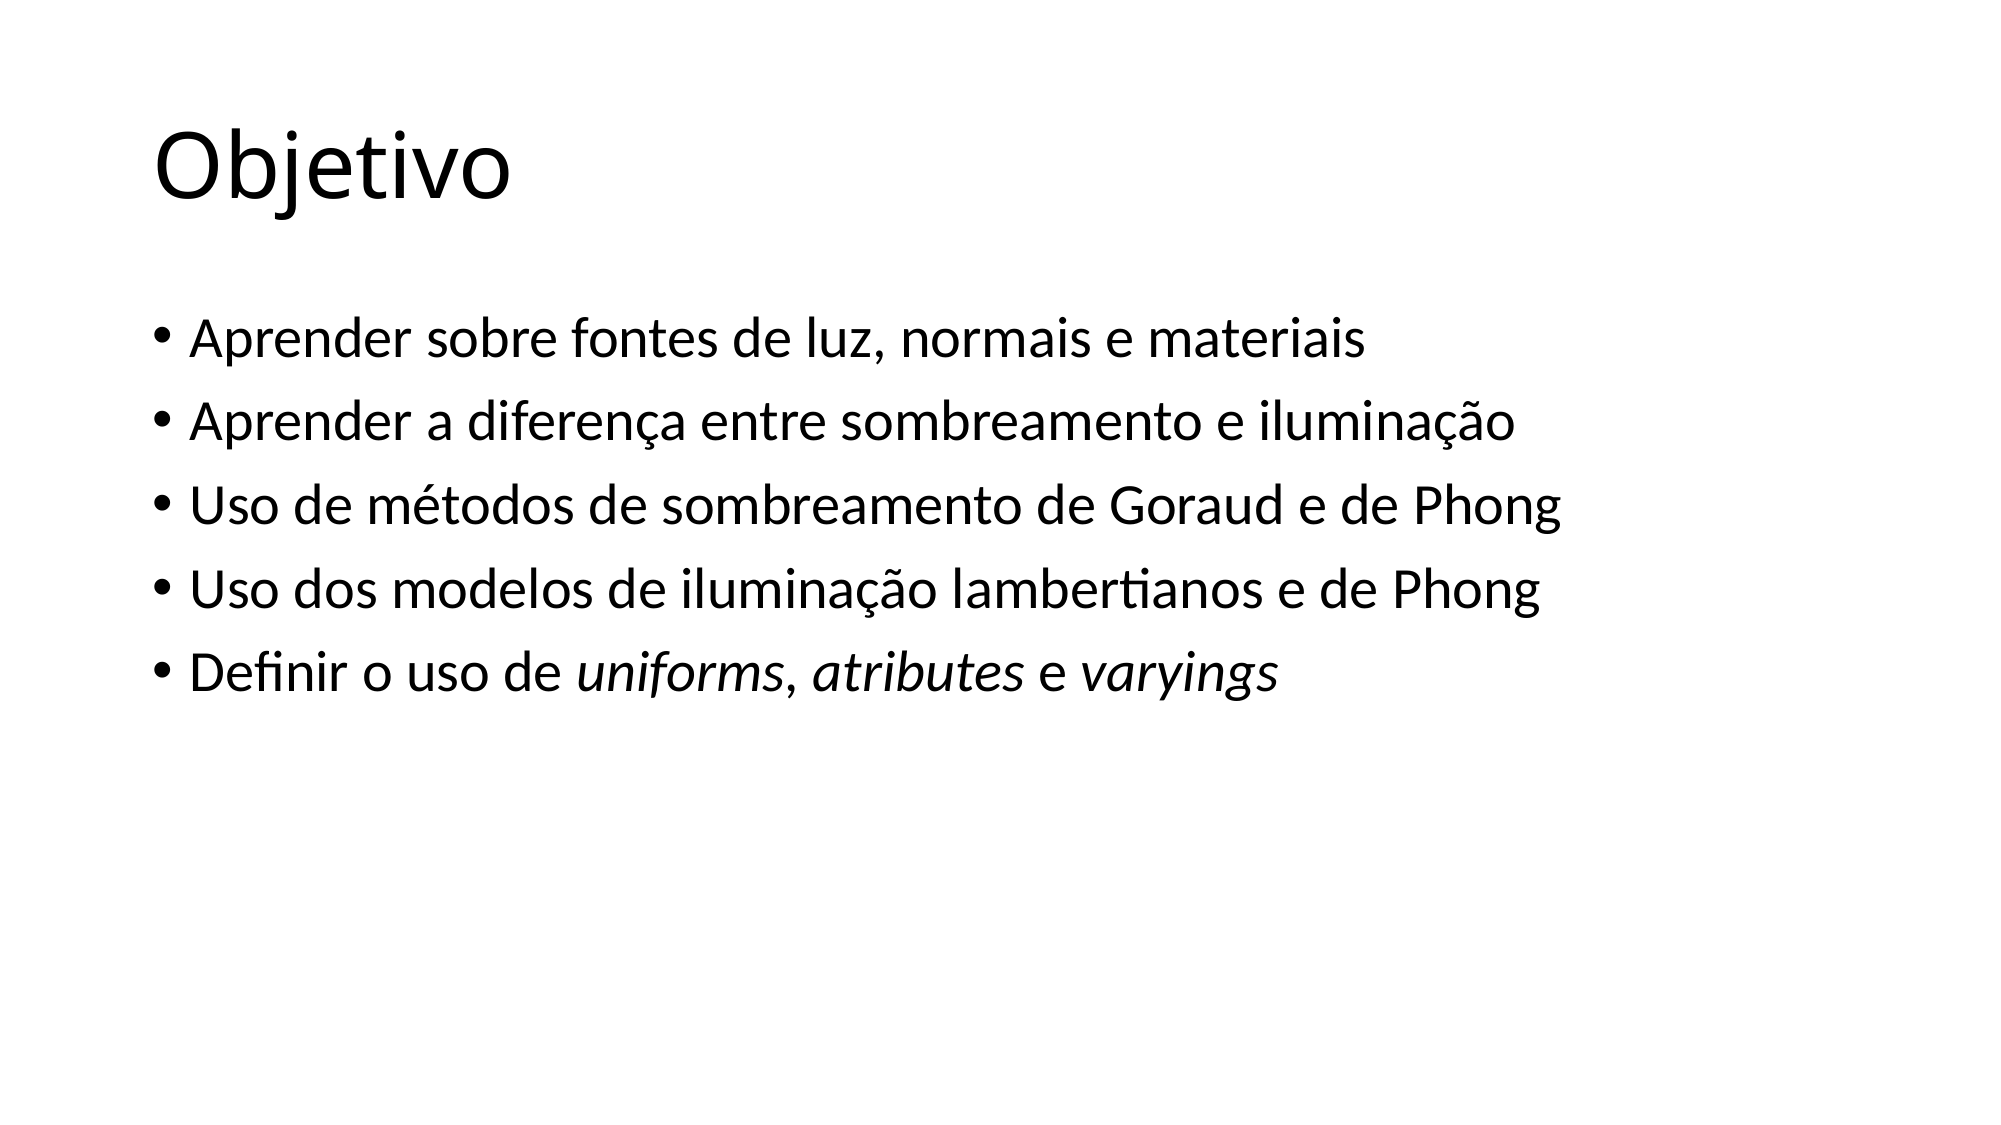

# Objetivo
Aprender sobre fontes de luz, normais e materiais
Aprender a diferença entre sombreamento e iluminação
Uso de métodos de sombreamento de Goraud e de Phong
Uso dos modelos de iluminação lambertianos e de Phong
Definir o uso de uniforms, atributes e varyings